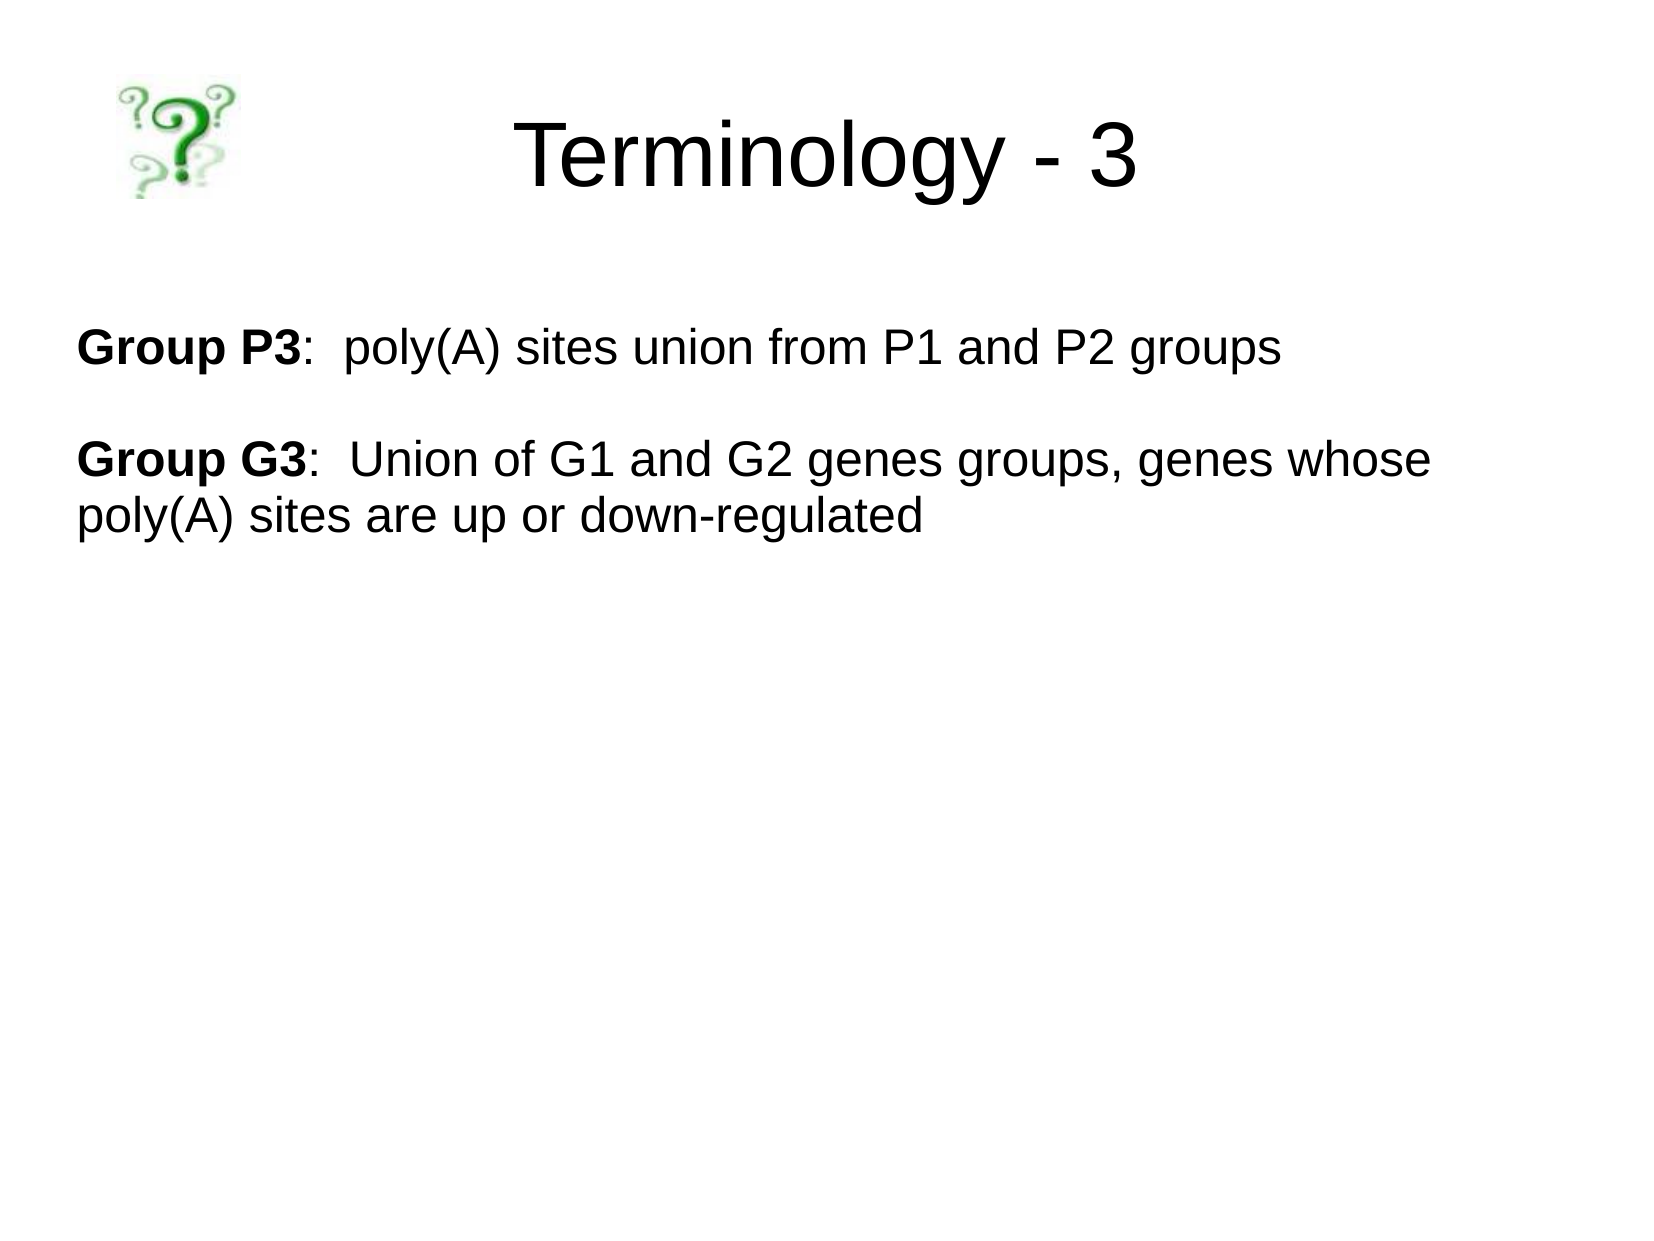

# Terminology - 3
Group P3: poly(A) sites union from P1 and P2 groups
Group G3: Union of G1 and G2 genes groups, genes whose poly(A) sites are up or down-regulated